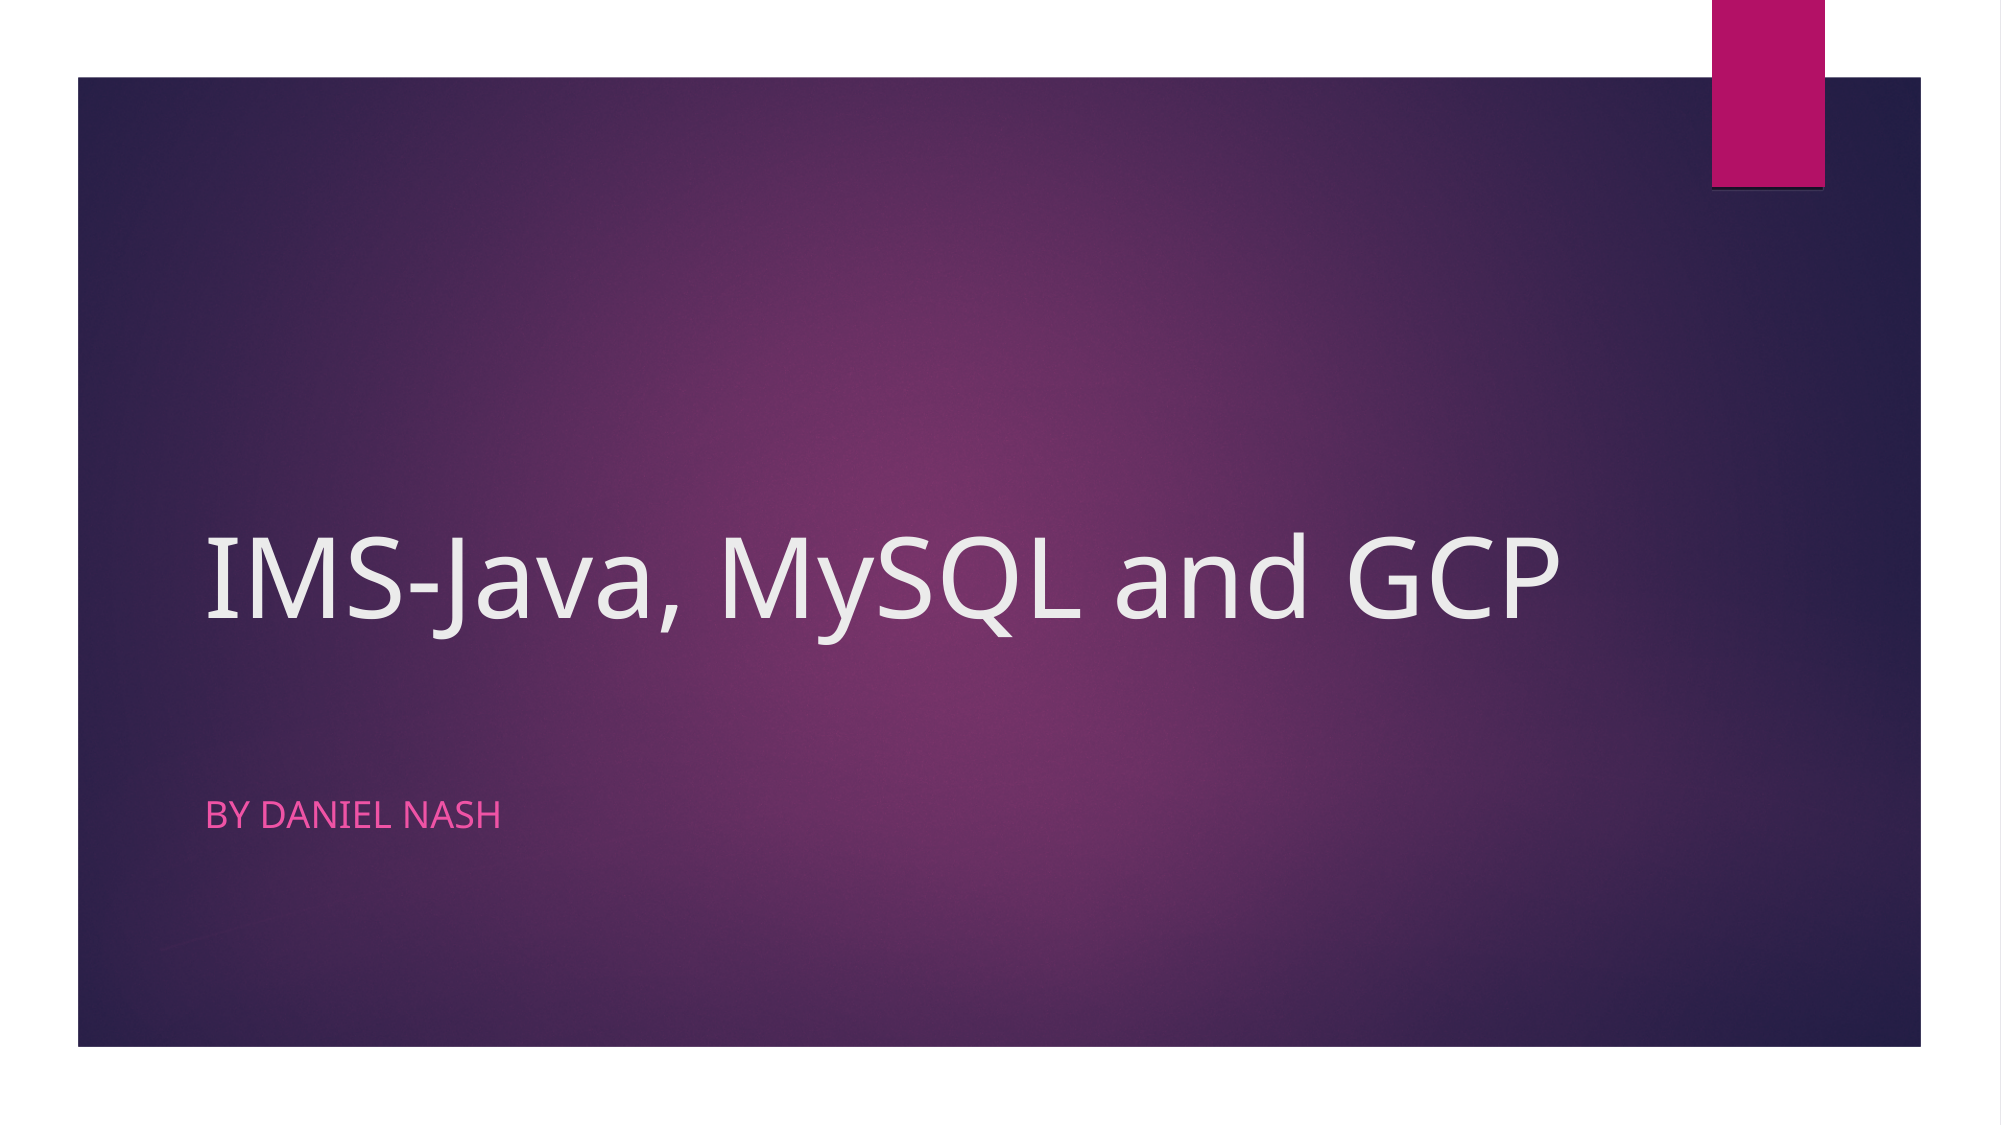

# IMS-Java, MySQL and GCP
By Daniel nash